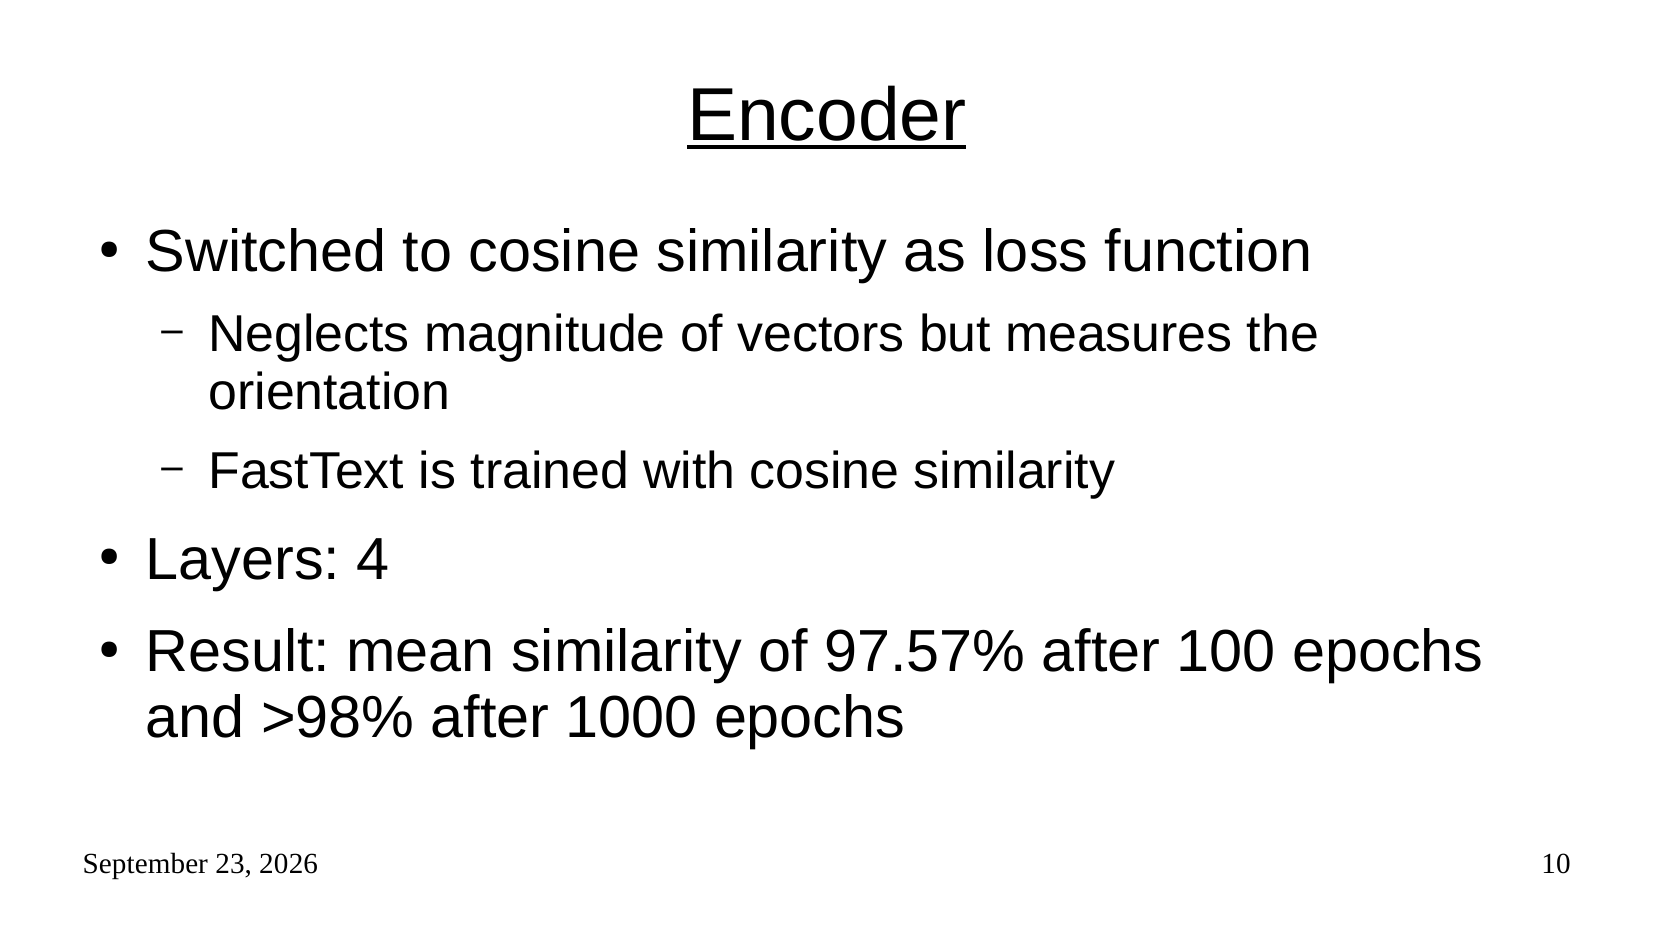

# Encoder
Switched to cosine similarity as loss function
Neglects magnitude of vectors but measures the orientation
FastText is trained with cosine similarity
Layers: 4
Result: mean similarity of 97.57% after 100 epochs and >98% after 1000 epochs
10